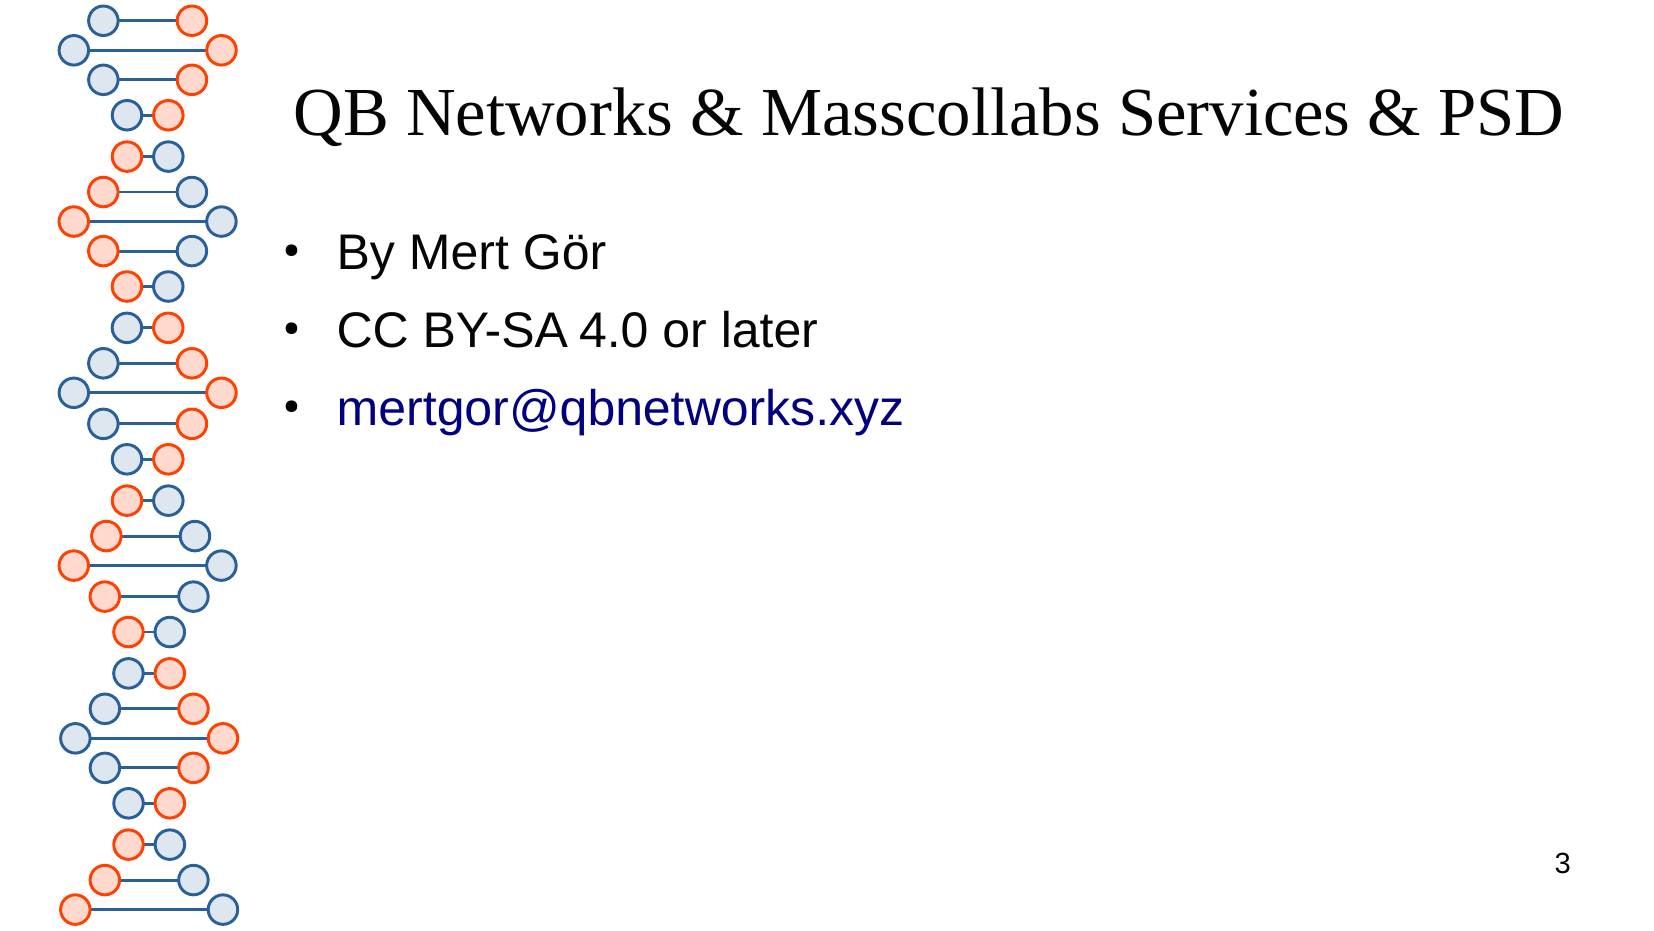

# QB Networks & Masscollabs Services & PSD
By Mert Gör
CC BY-SA 4.0 or later
mertgor@qbnetworks.xyz
3